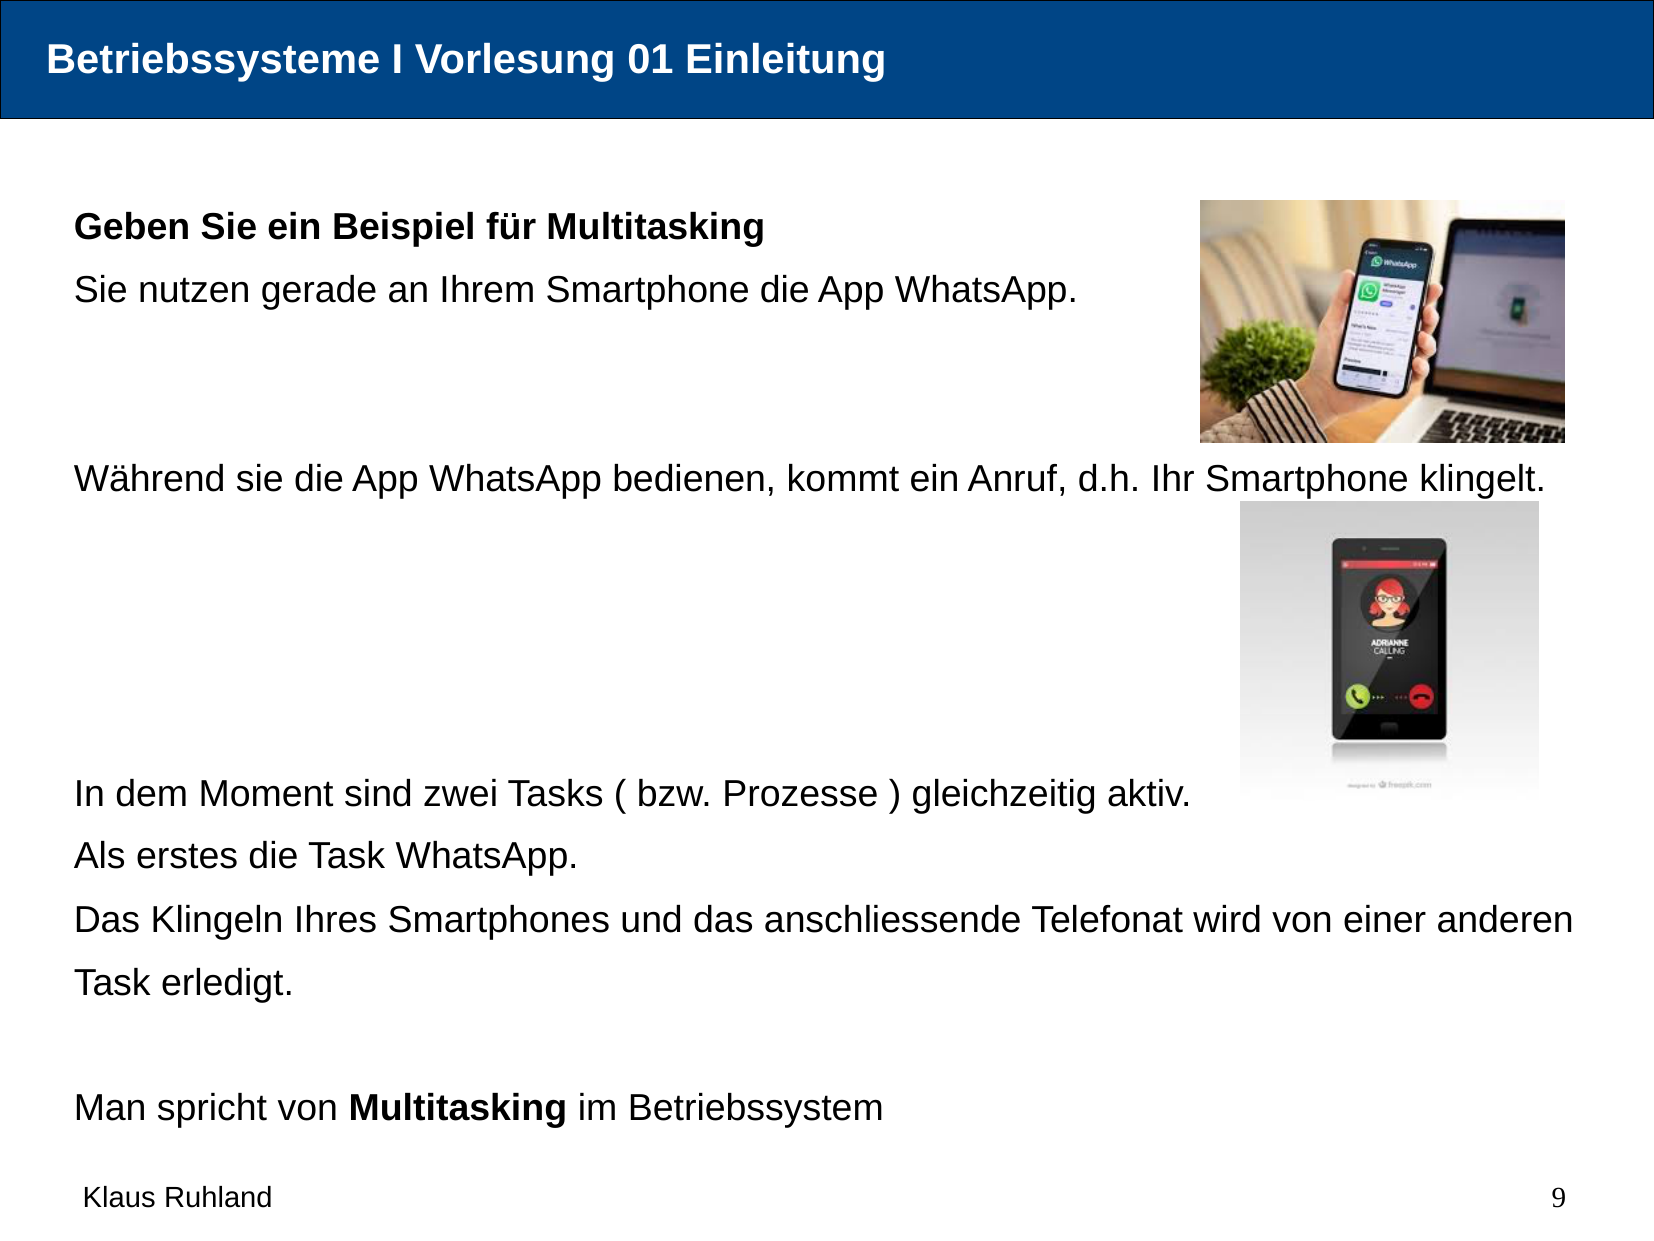

Geben Sie ein Beispiel für Multitasking
Sie nutzen gerade an Ihrem Smartphone die App WhatsApp.
Während sie die App WhatsApp bedienen, kommt ein Anruf, d.h. Ihr Smartphone klingelt.
In dem Moment sind zwei Tasks ( bzw. Prozesse ) gleichzeitig aktiv.
Als erstes die Task WhatsApp.
Das Klingeln Ihres Smartphones und das anschliessende Telefonat wird von einer anderen Task erledigt.
Man spricht von Multitasking im Betriebssystem
9